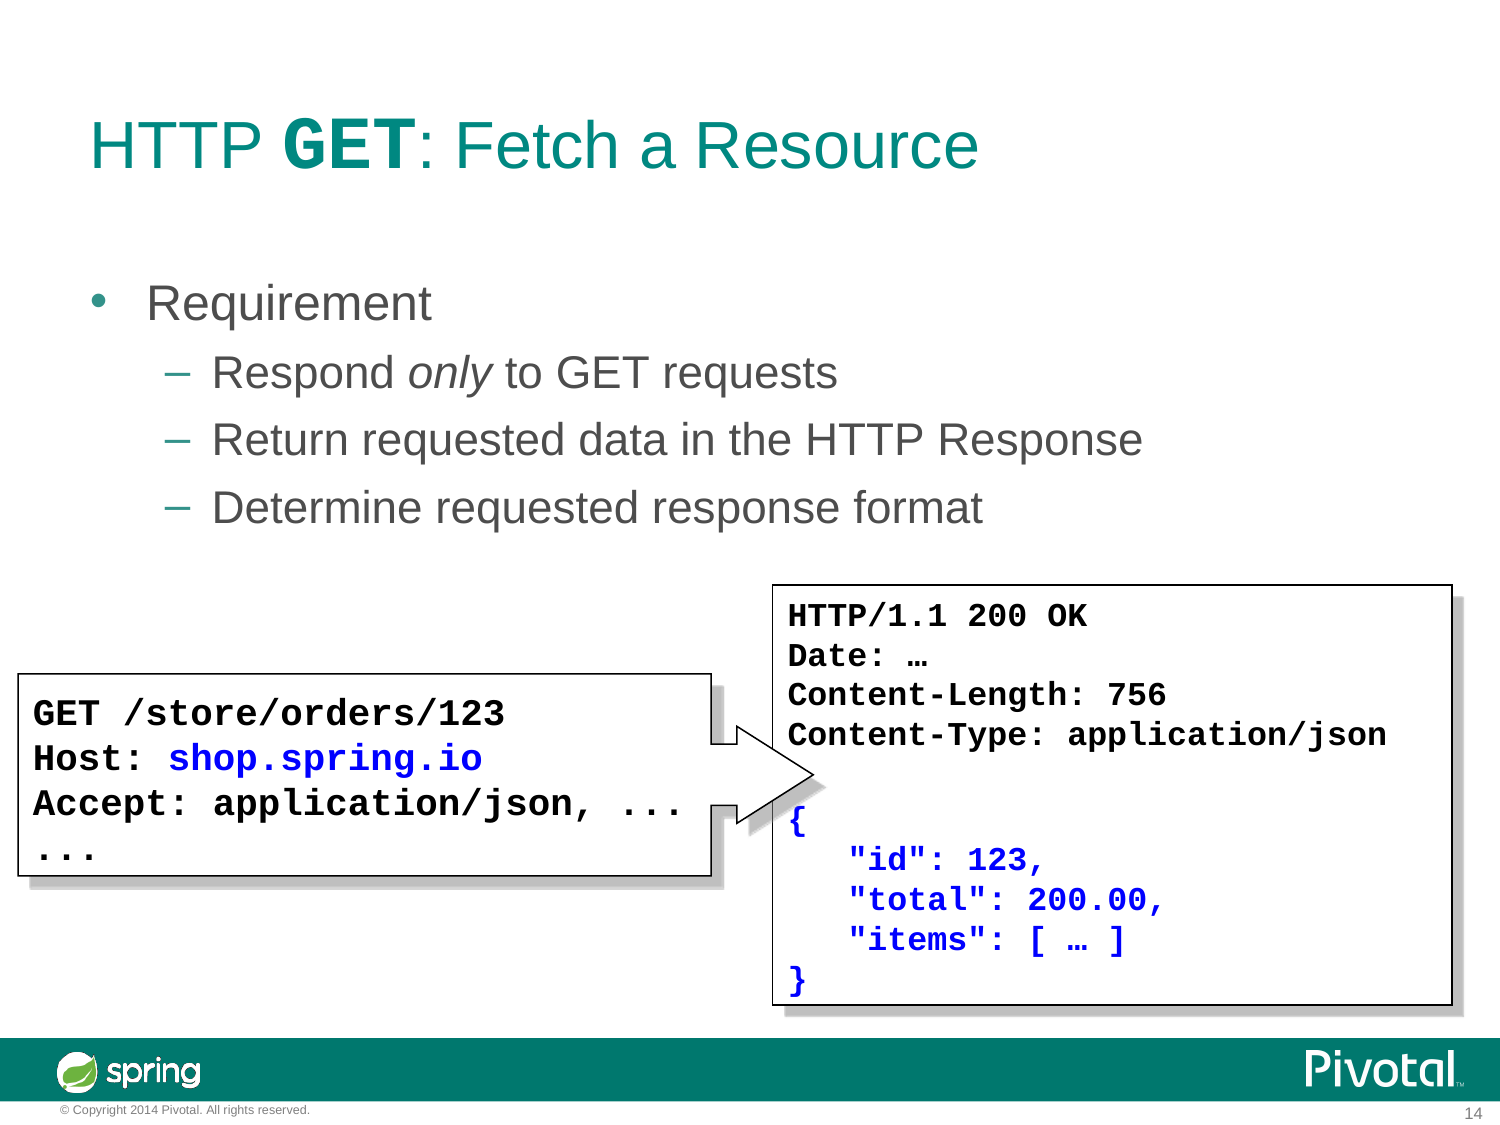

# HTTP GET: Fetch a Resource
Requirement
Respond only to GET requests
Return requested data in the HTTP Response
Determine requested response format
HTTP/1.1 200 OK
Date: …
Content-Length: 756
Content-Type: application/json
{
 "id": 123,
 "total": 200.00,
 "items": [ … ]
}
GET /store/orders/123
Host: shop.spring.io
Accept: application/json, ...
...